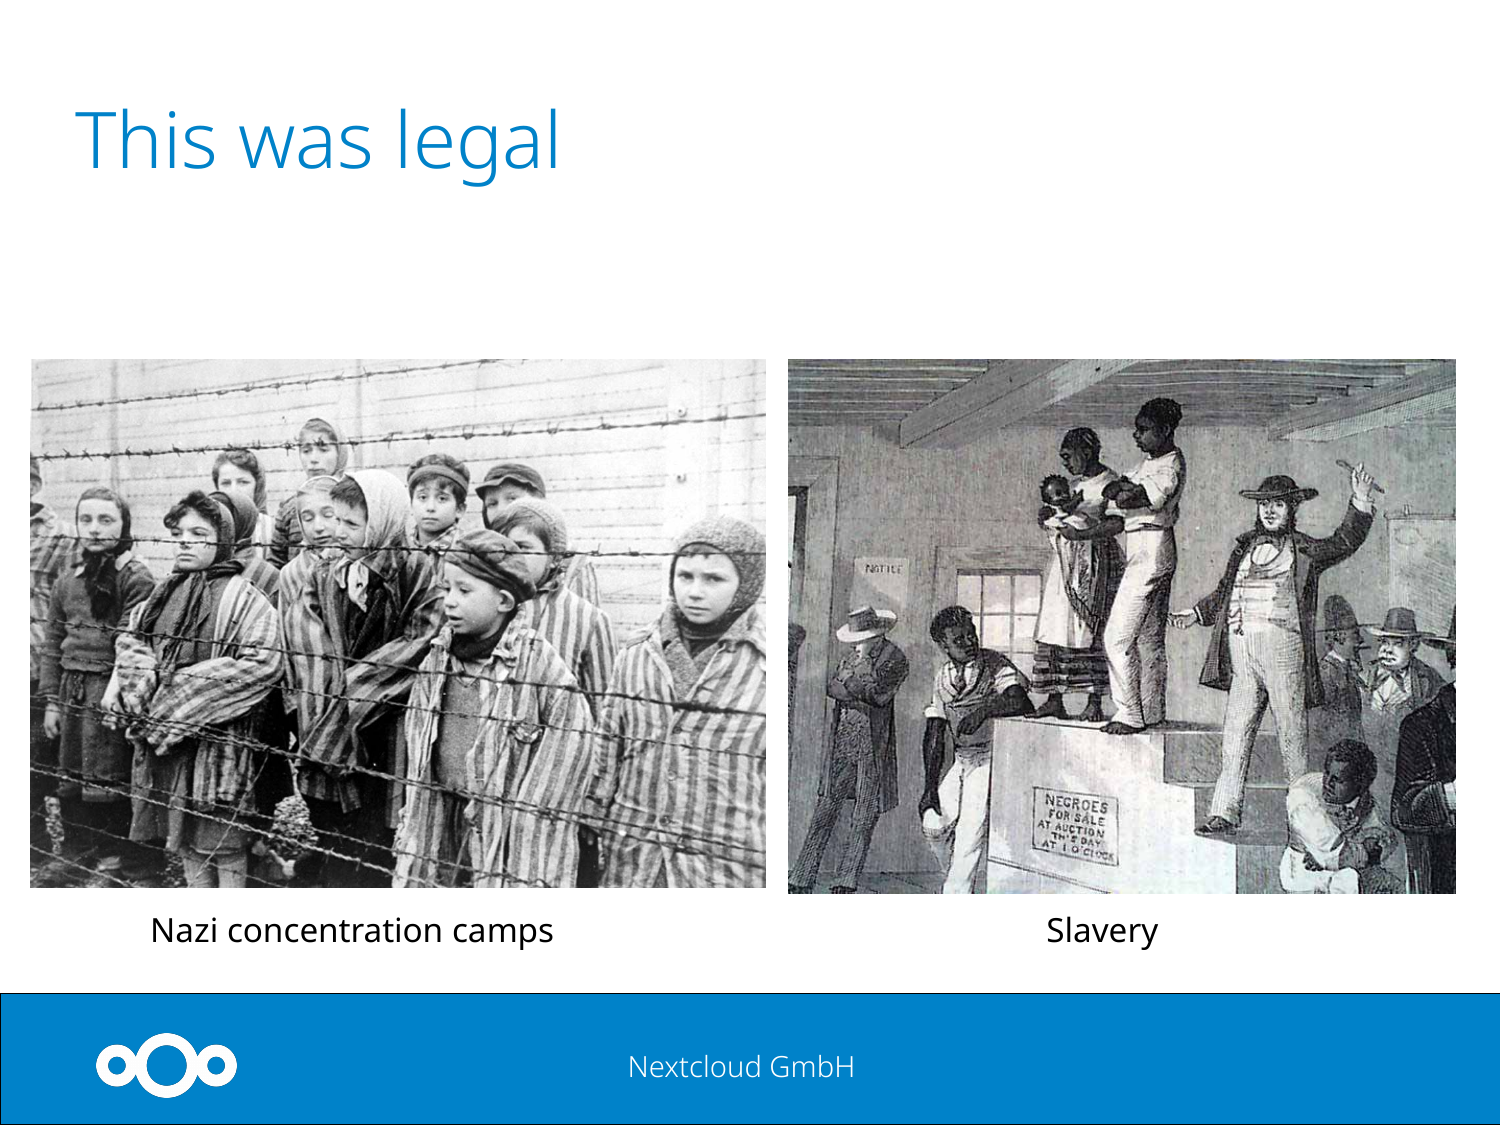

# This was legal
Nazi concentration camps
Slavery